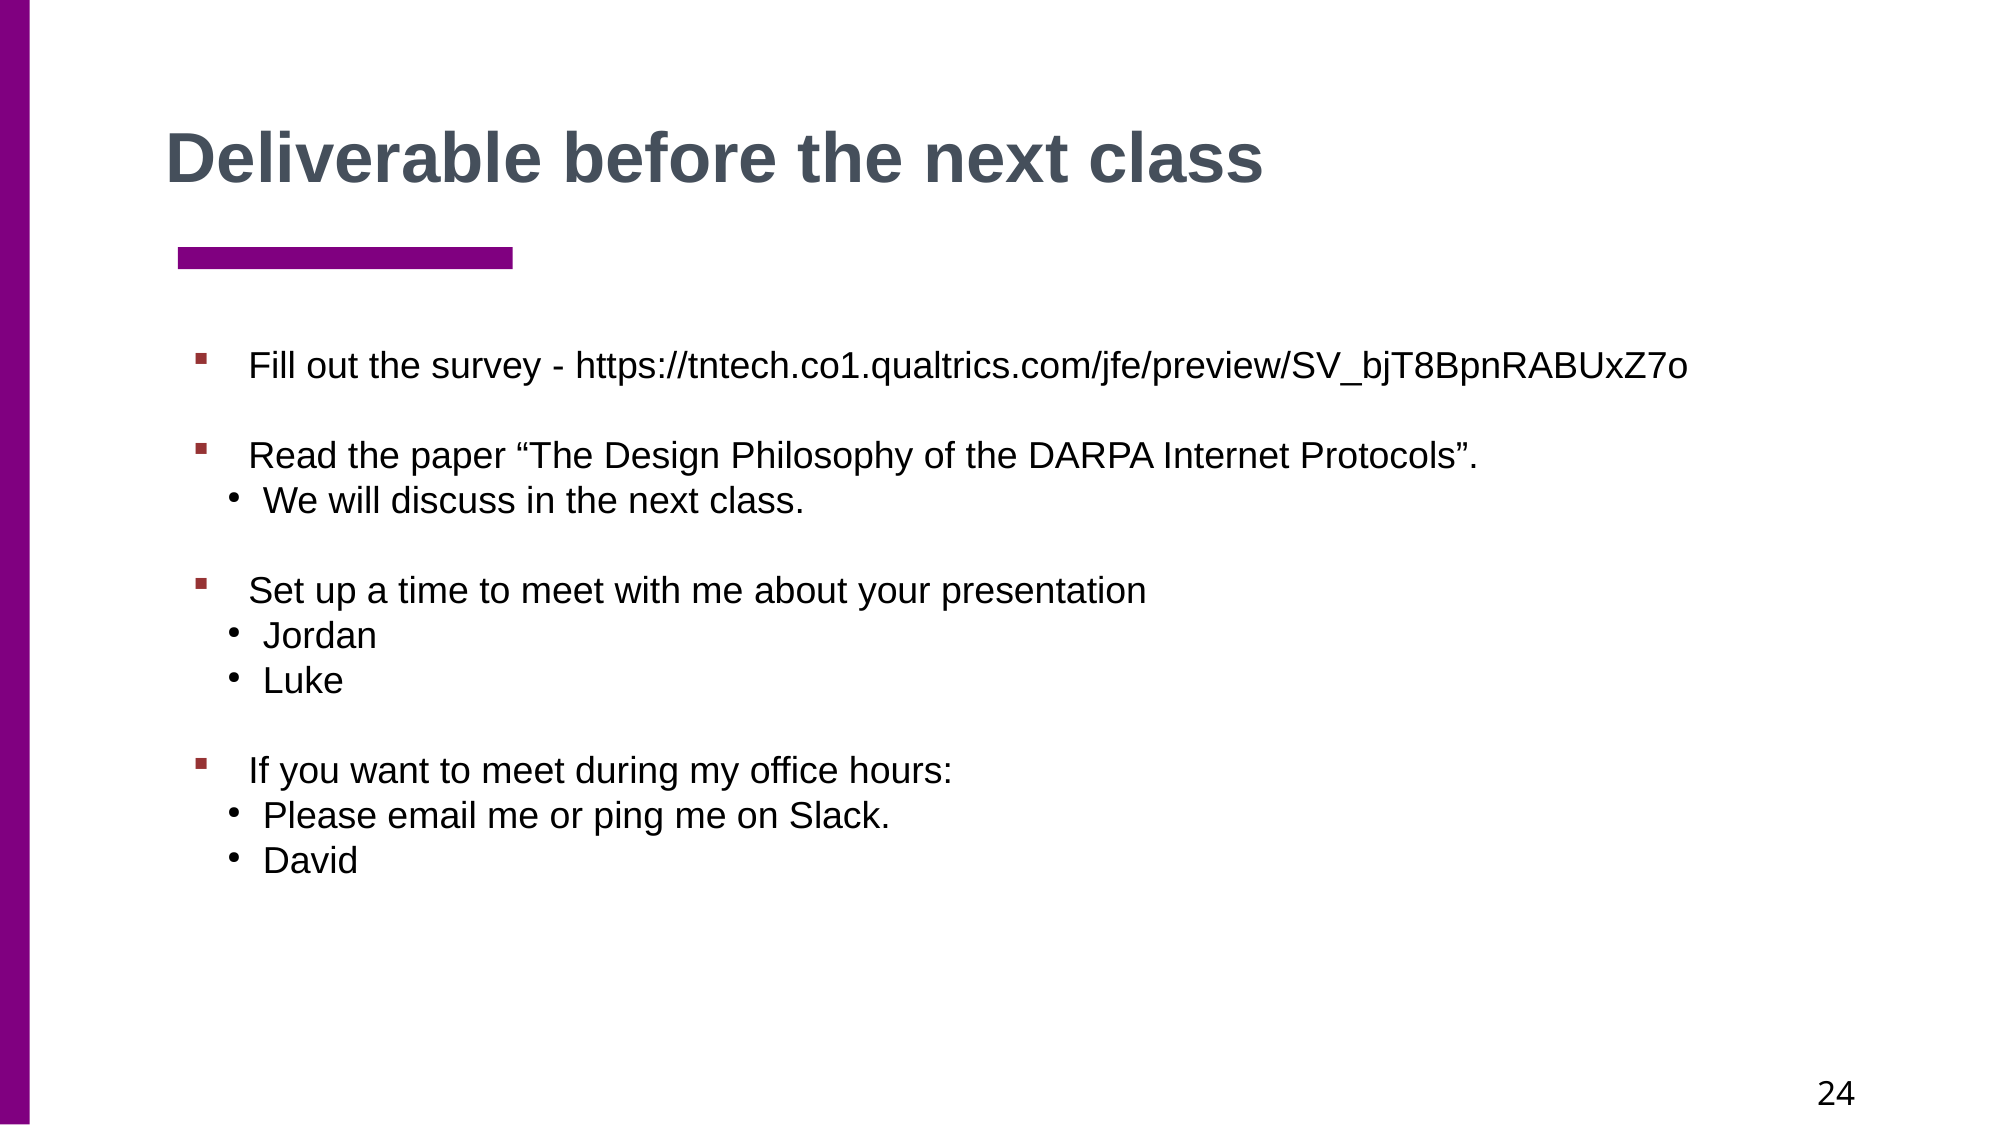

Deliverable before the next class
Fill out the survey - https://tntech.co1.qualtrics.com/jfe/preview/SV_bjT8BpnRABUxZ7o
Read the paper “The Design Philosophy of the DARPA Internet Protocols”.
We will discuss in the next class.
Set up a time to meet with me about your presentation
Jordan
Luke
If you want to meet during my office hours:
Please email me or ping me on Slack.
David